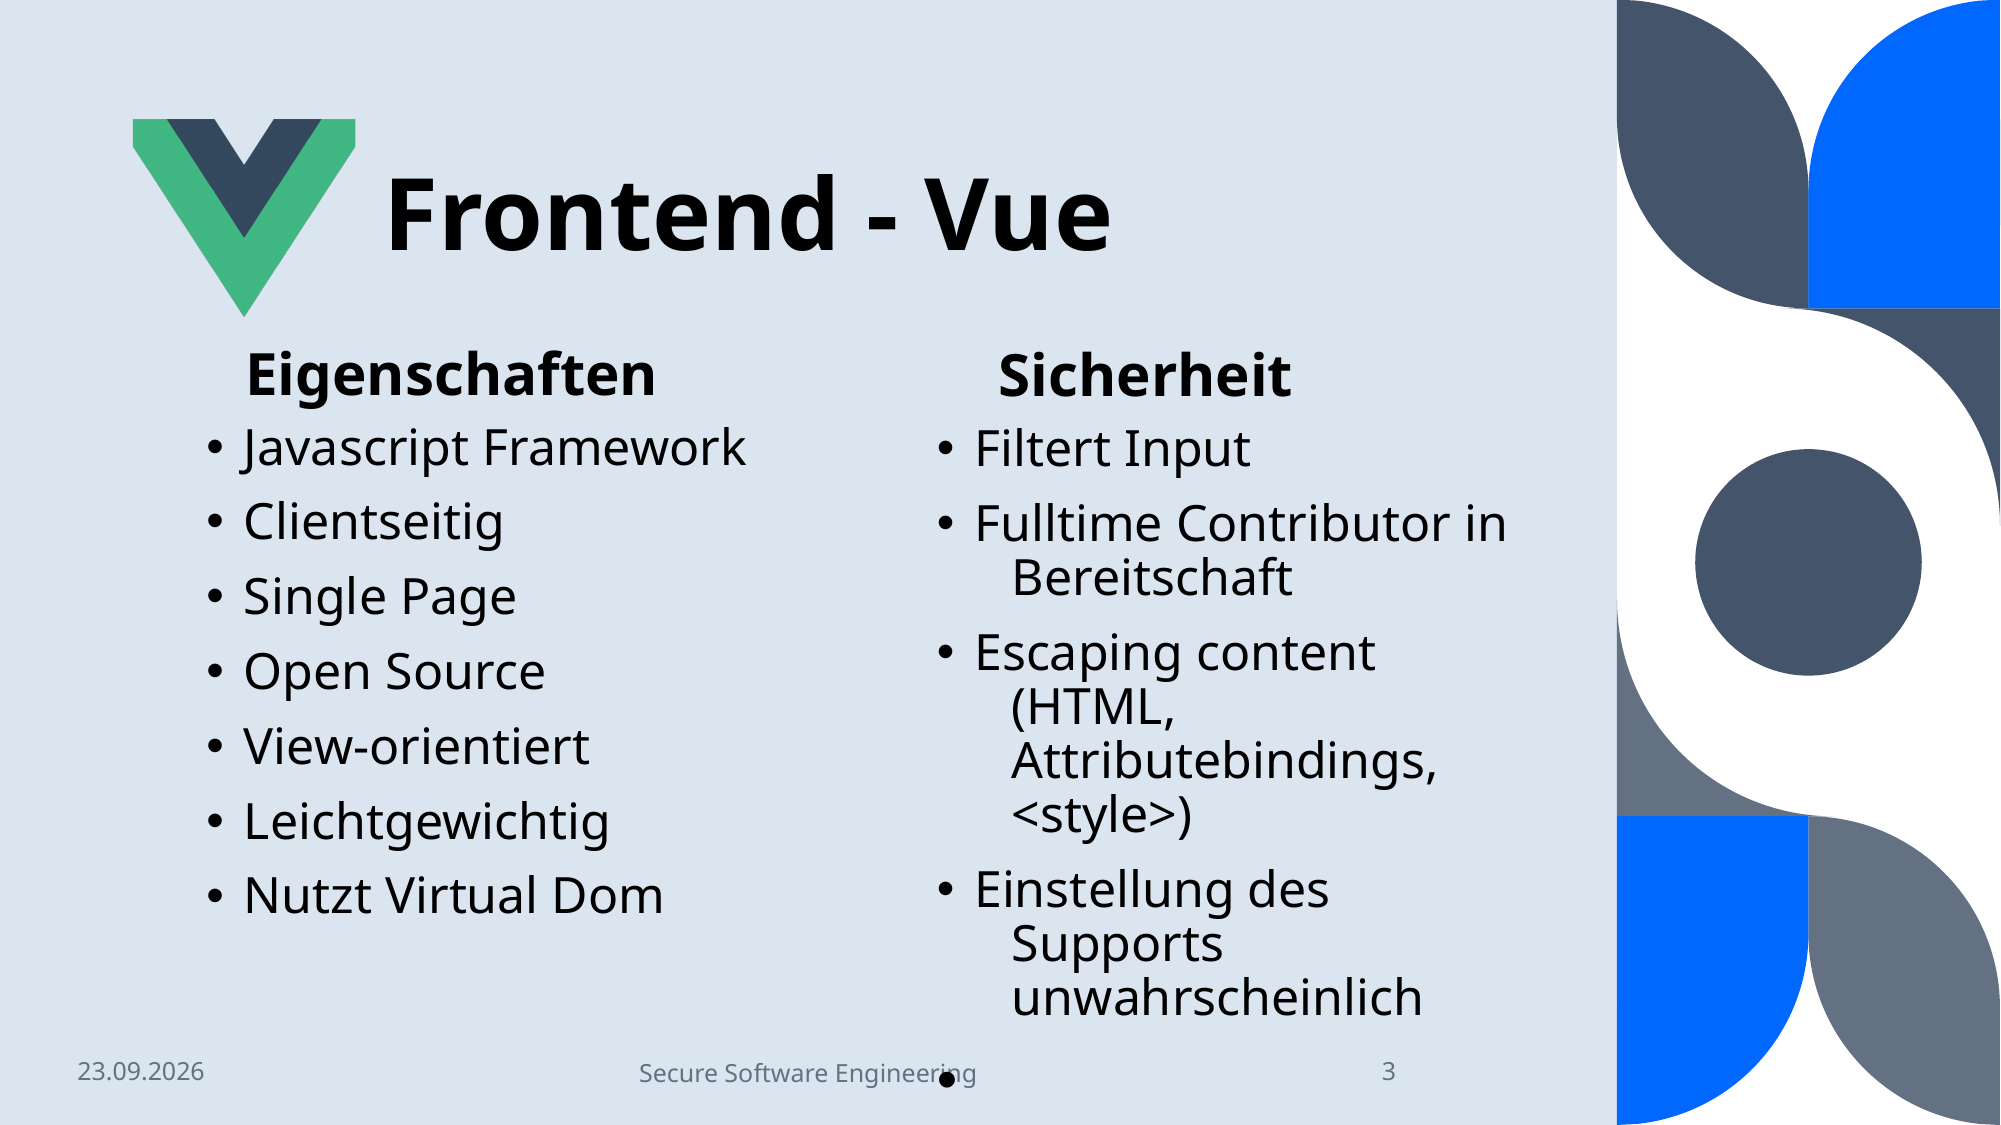

# Frontend - Vue
Eigenschaften
Sicherheit
Javascript Framework
Clientseitig
Single Page
Open Source
View-orientiert
Leichtgewichtig
Nutzt Virtual Dom
Filtert Input
Fulltime Contributor in Bereitschaft
Escaping content (HTML, Attributebindings, <style>)
Einstellung des Supports unwahrscheinlich
Secure Software Engineering
2